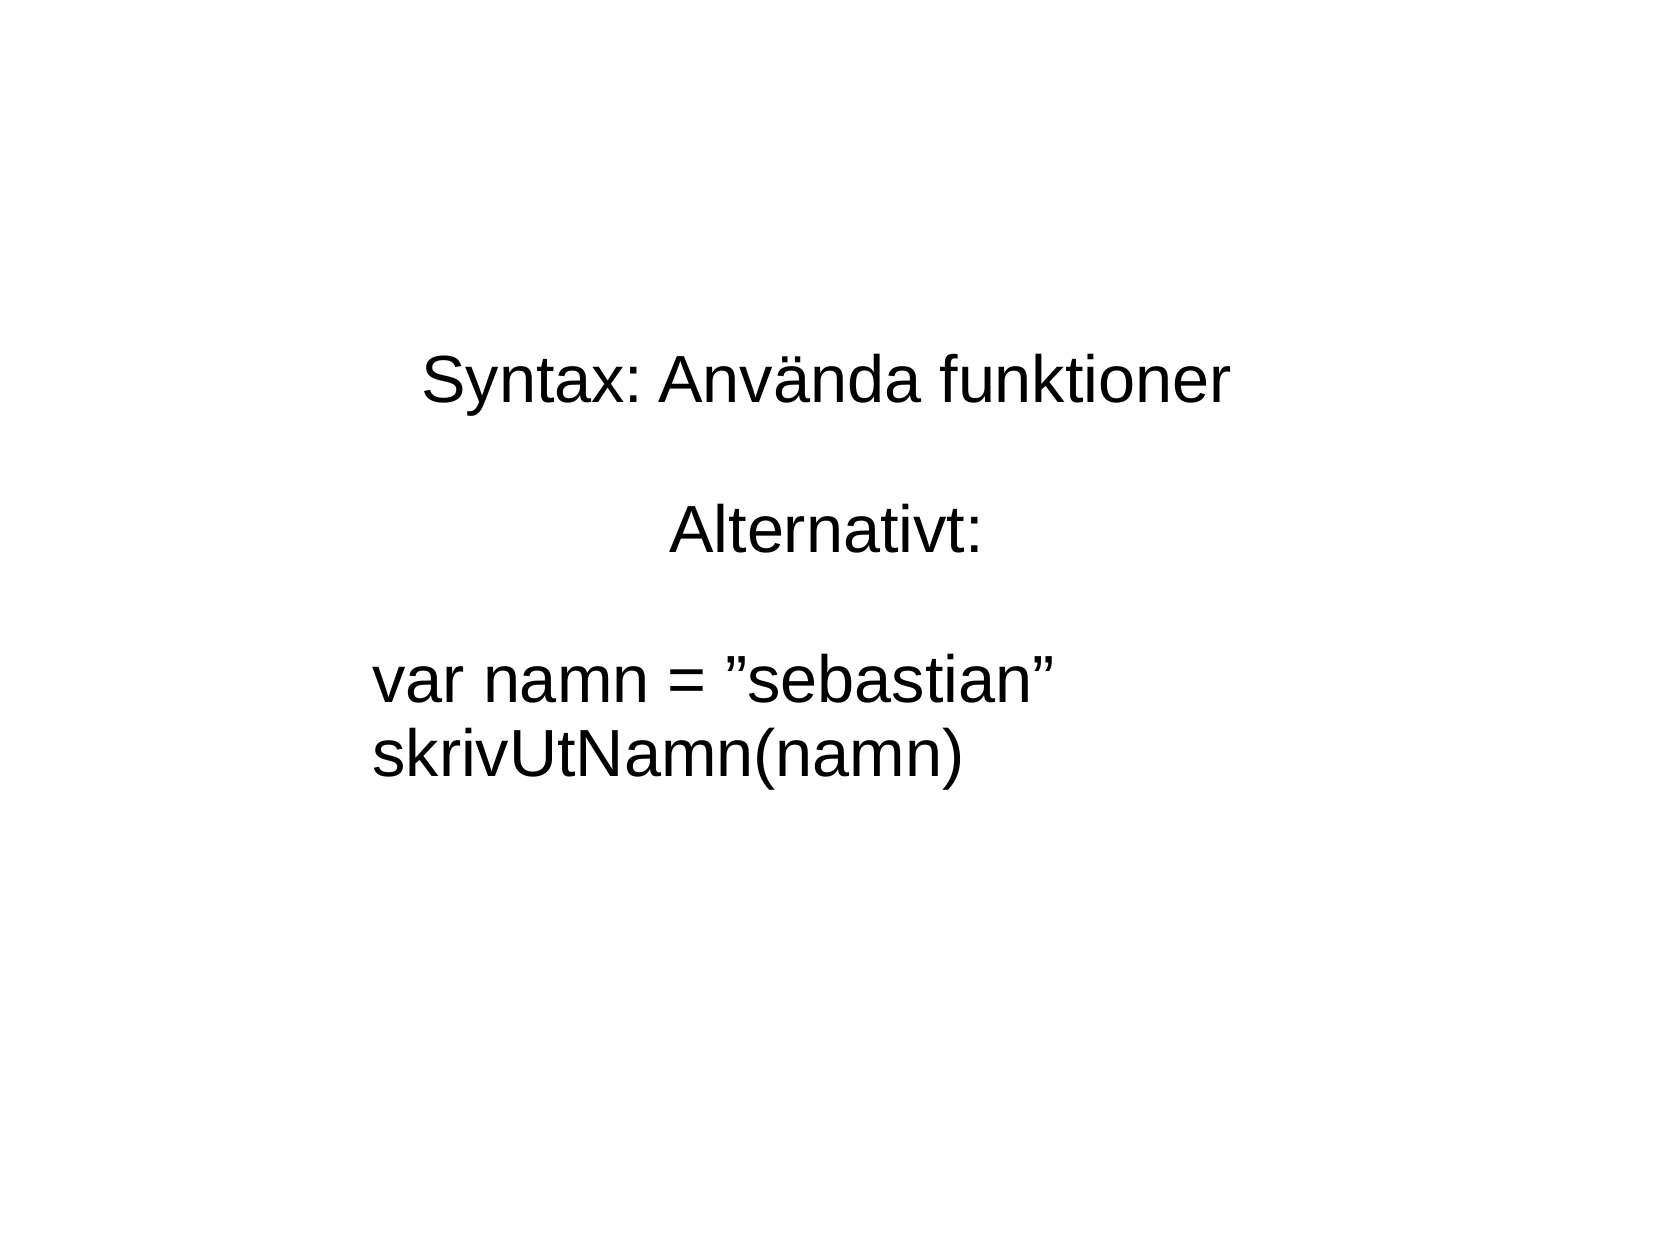

# Syntax: Använda funktioner
Alternativt:
var namn = ”sebastian”
skrivUtNamn(namn)